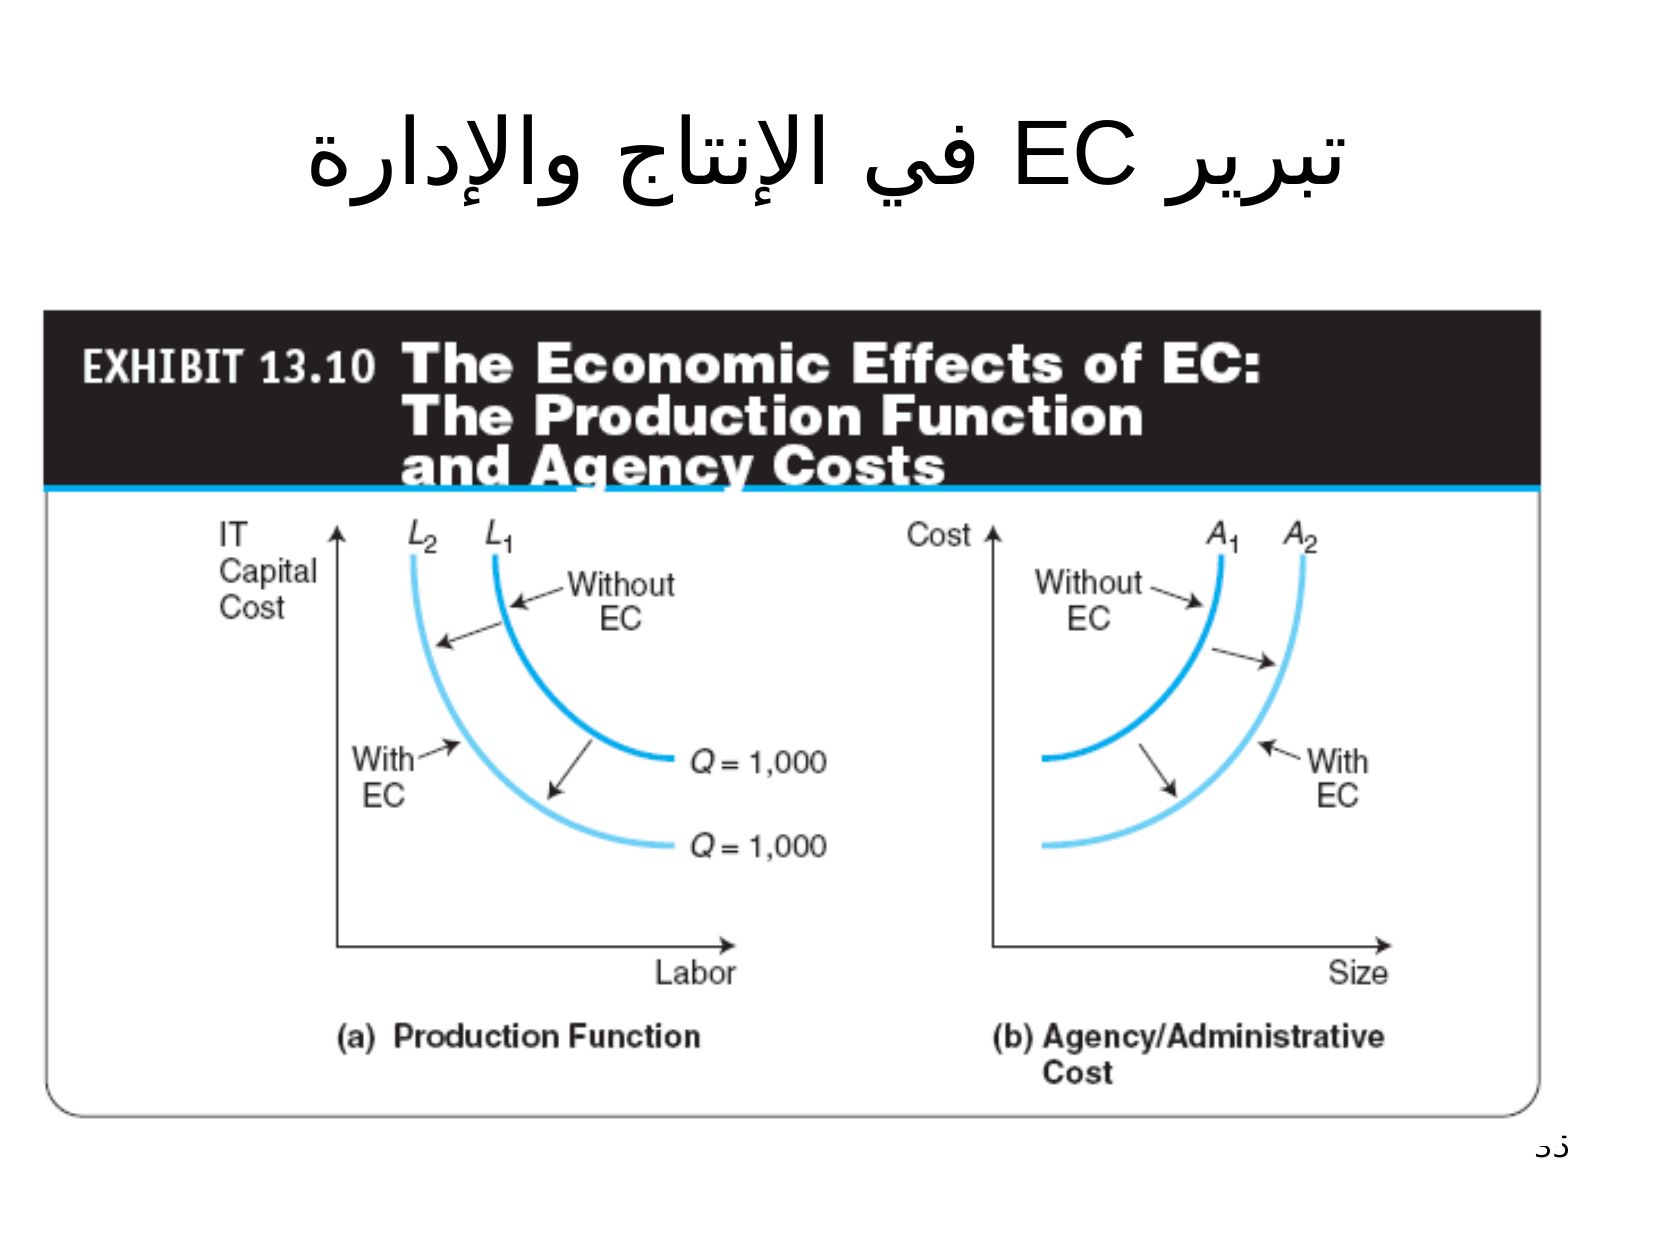

# تبرير EC في الإنتاج والإدارة
35